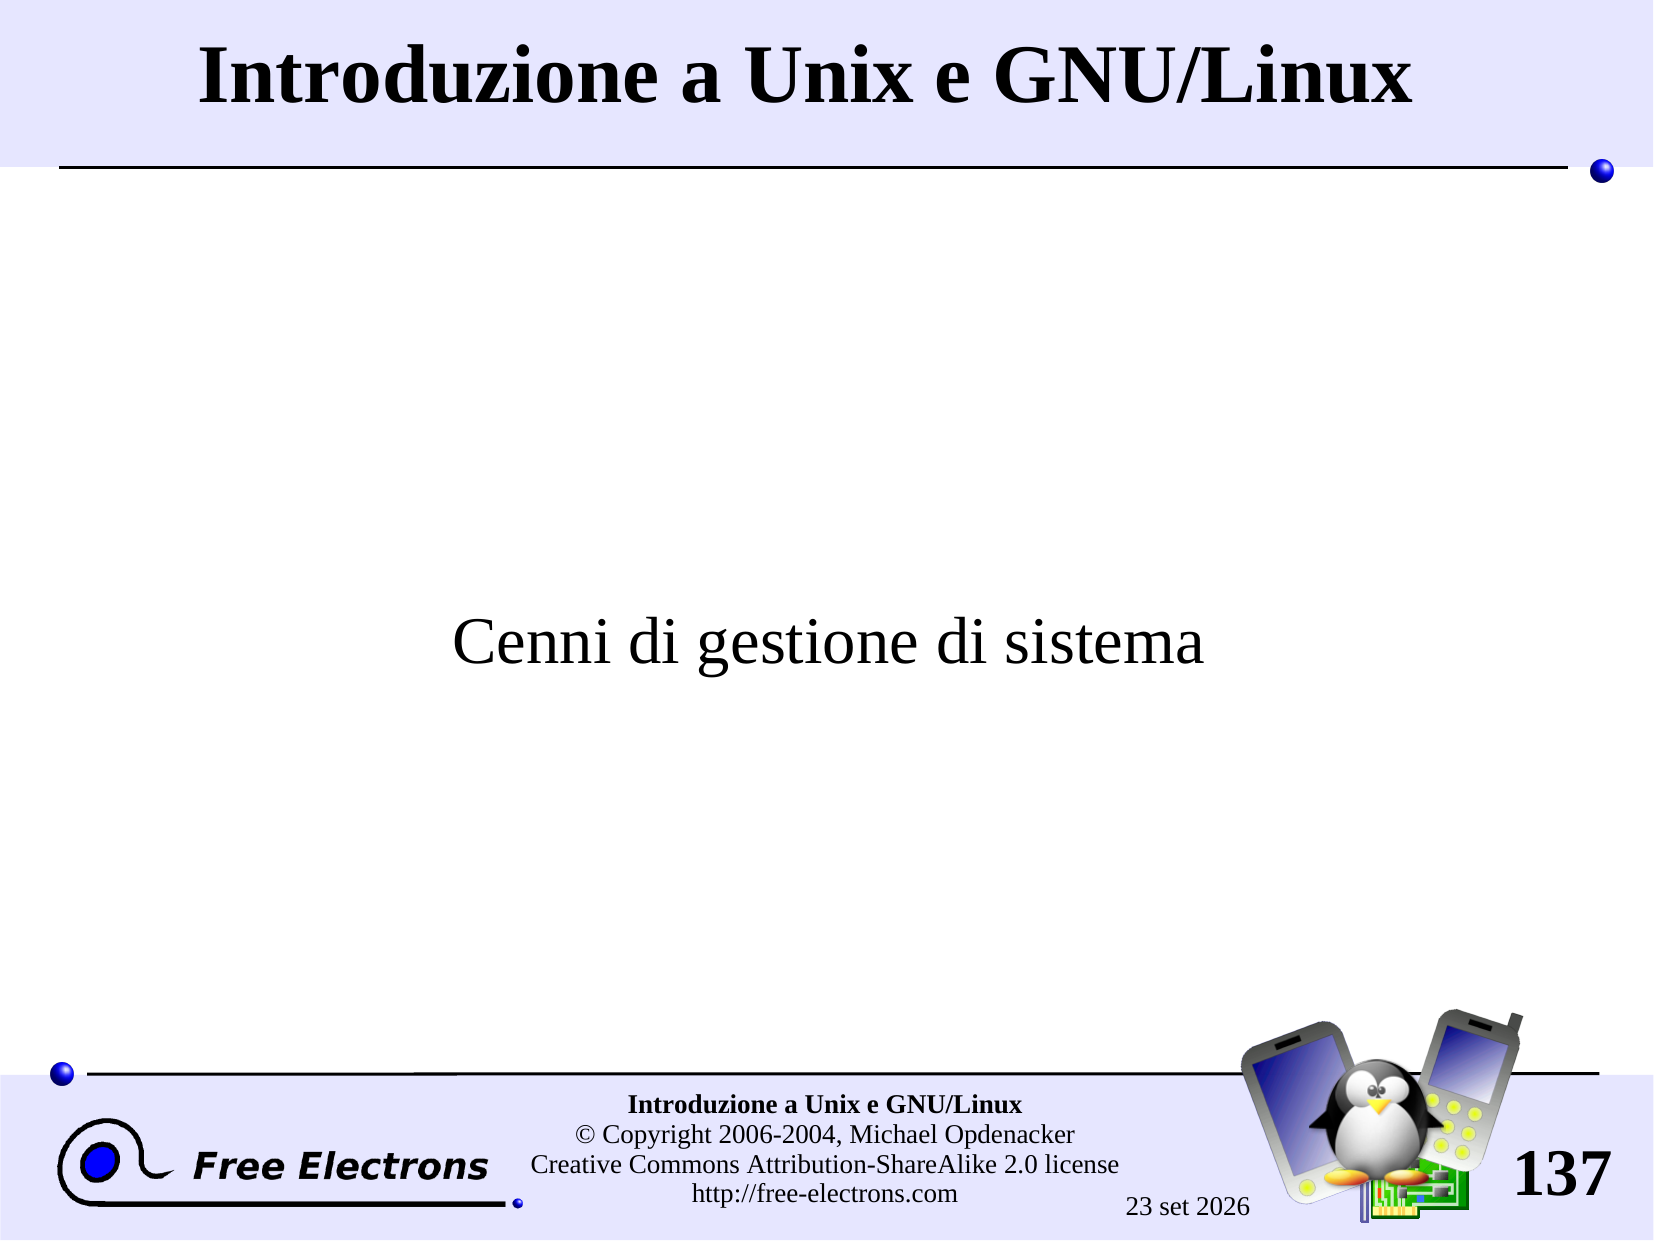

# Introduzione a Unix e GNU/Linux
Cenni di gestione di sistema